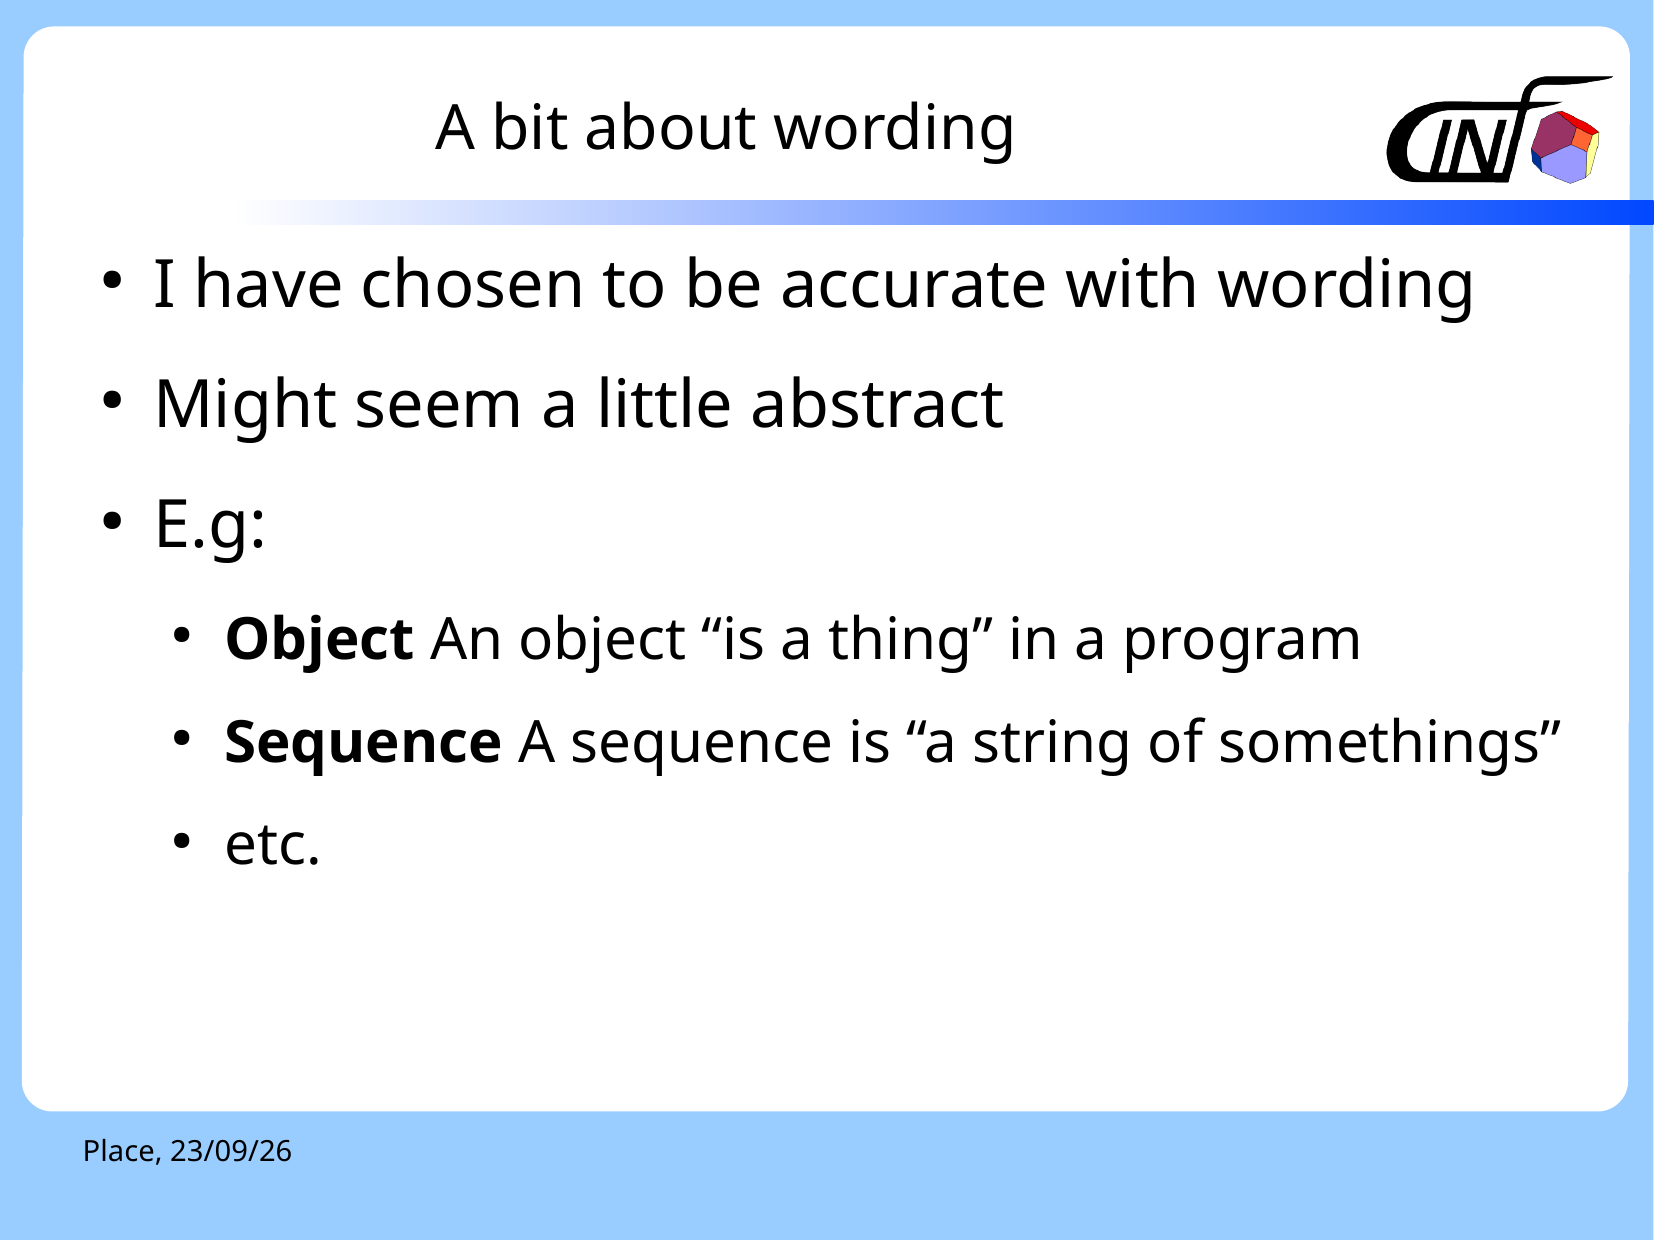

# A bit about wording
I have chosen to be accurate with wording
Might seem a little abstract
E.g:
Object An object “is a thing” in a program
Sequence A sequence is “a string of somethings”
etc.